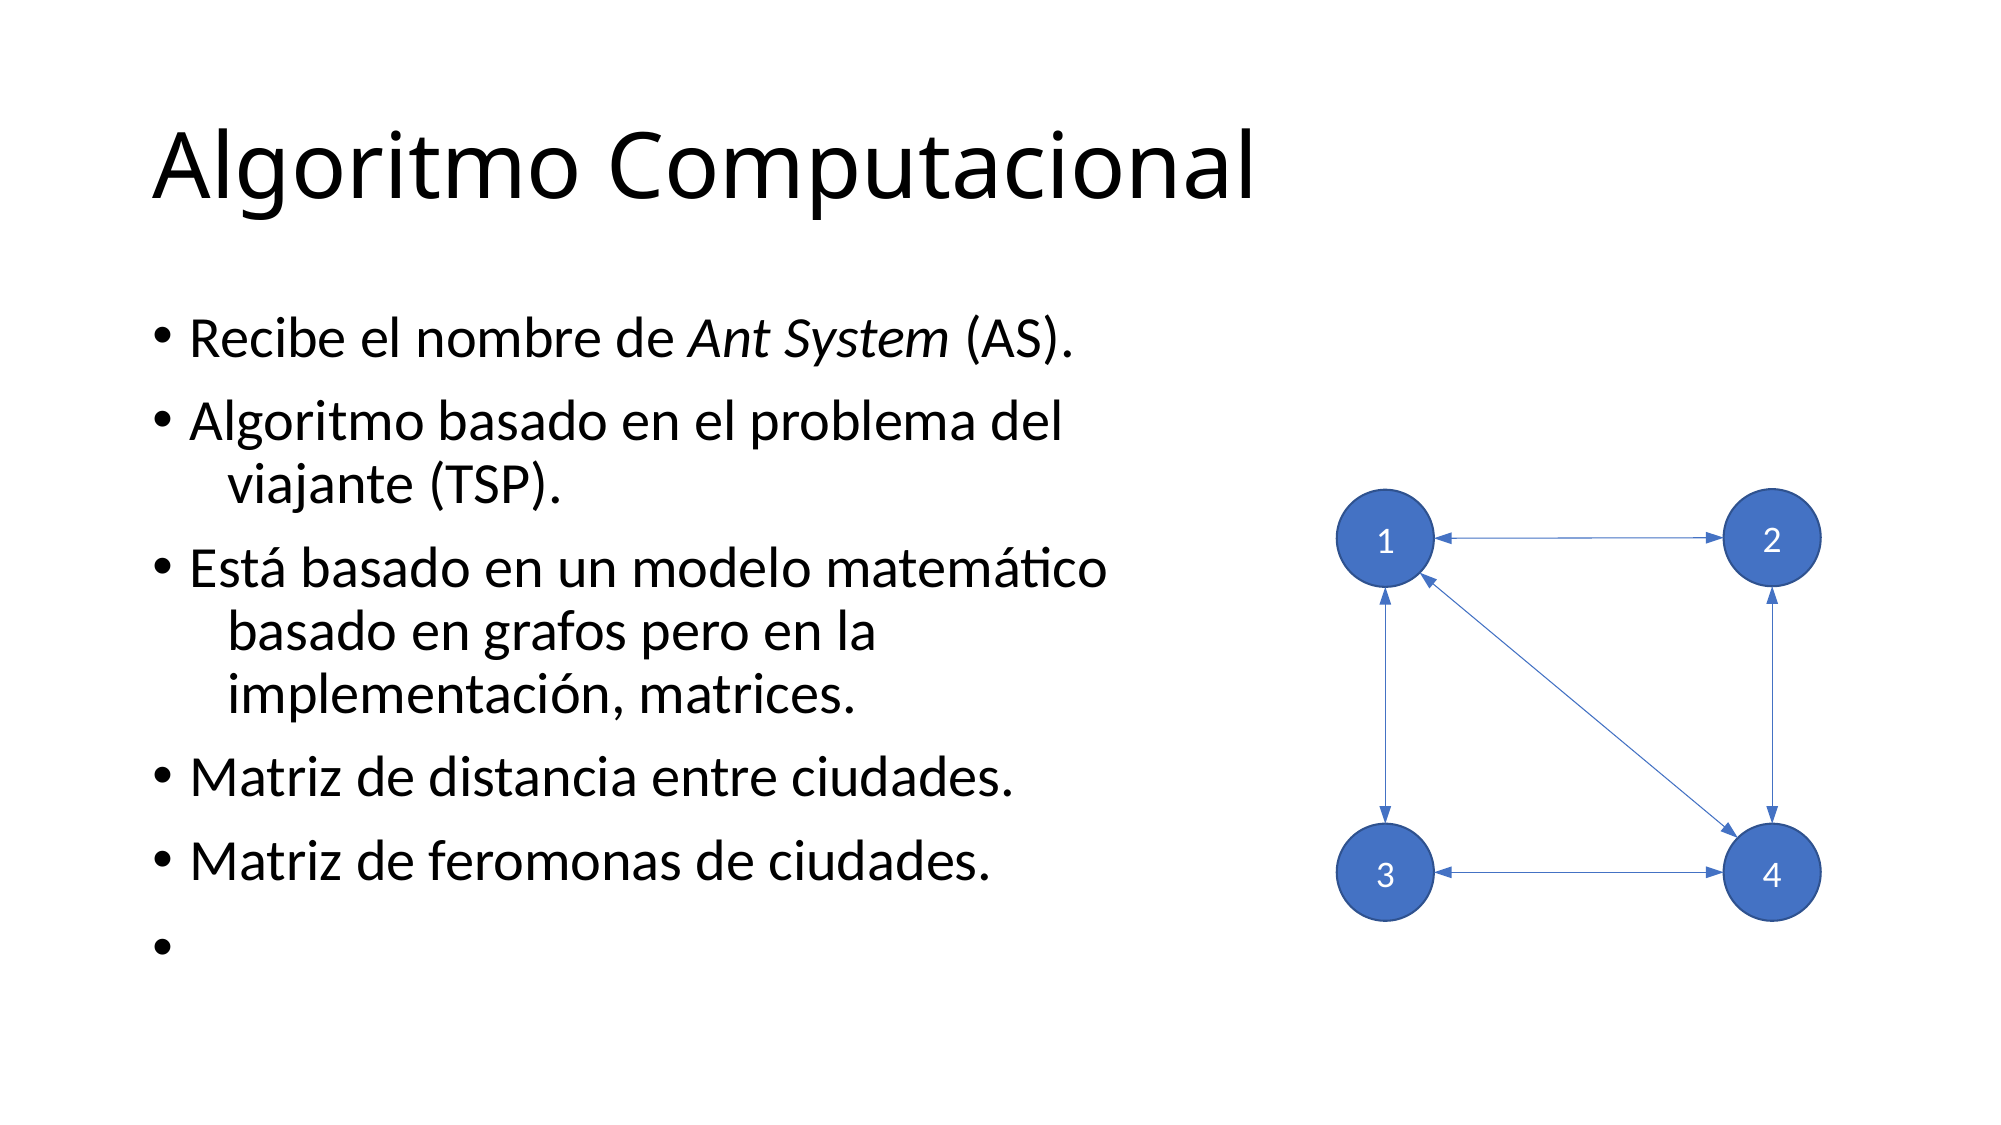

# Algoritmo Computacional
Recibe el nombre de Ant System (AS).
Algoritmo basado en el problema del viajante (TSP).
Está basado en un modelo matemático basado en grafos pero en la implementación, matrices.
Matriz de distancia entre ciudades.
Matriz de feromonas de ciudades.
2
1
3
4